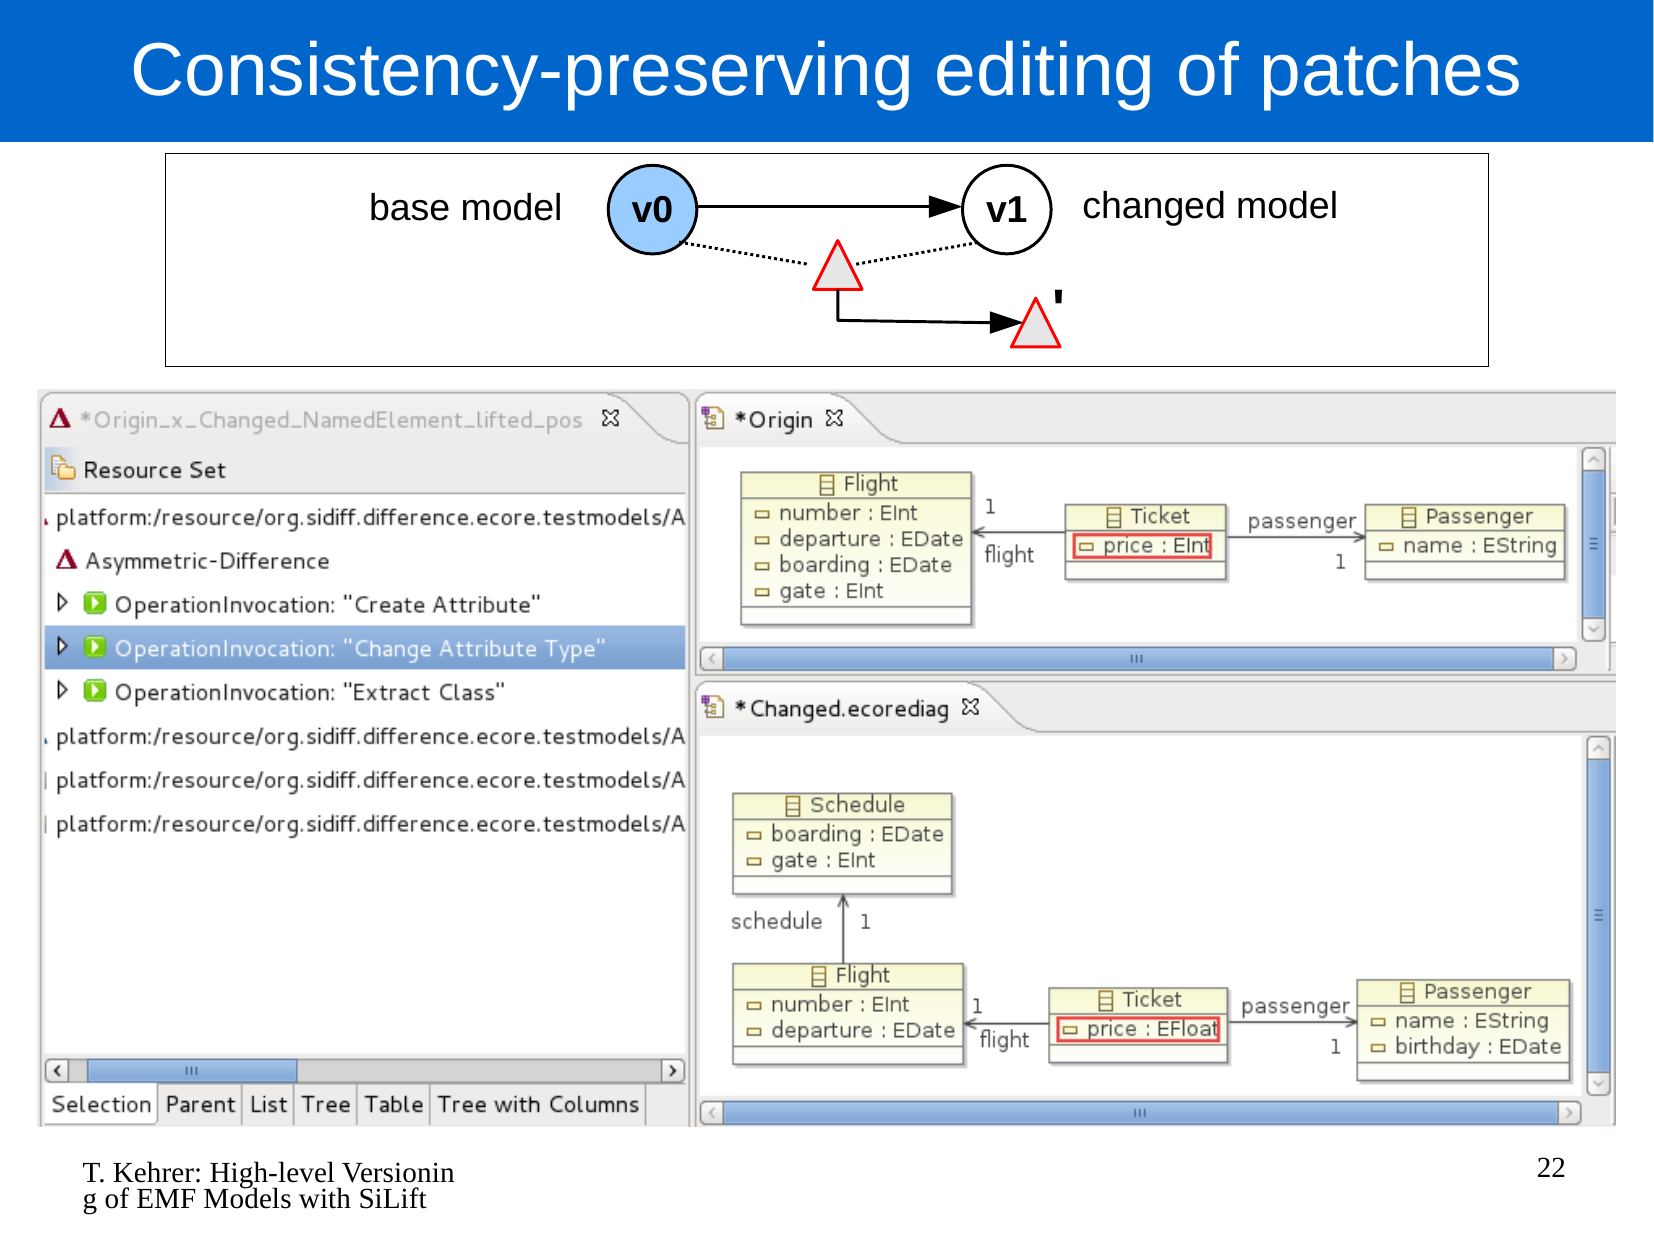

# Consistency-preserving editing of patches
v1
v0
changed model
base model
'
22
T. Kehrer: High-level Versioning of EMF Models with SiLift